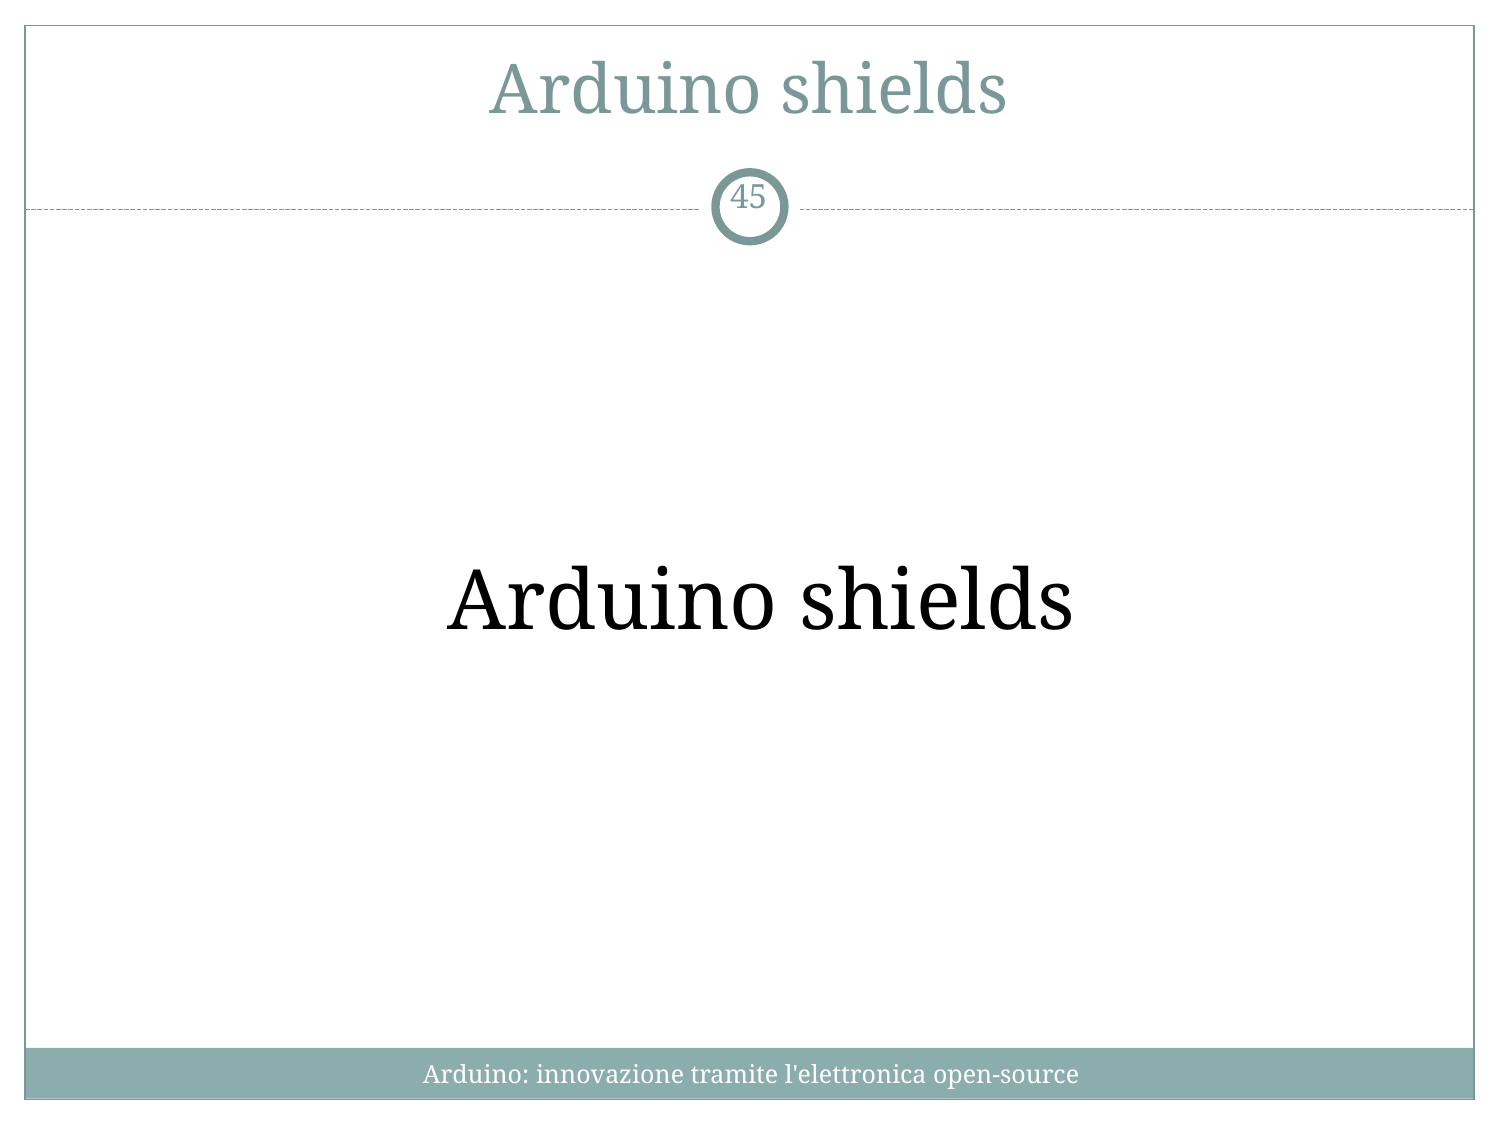

# Arduino shields
Arduino shields
Arduino: innovazione tramite l'elettronica open-source